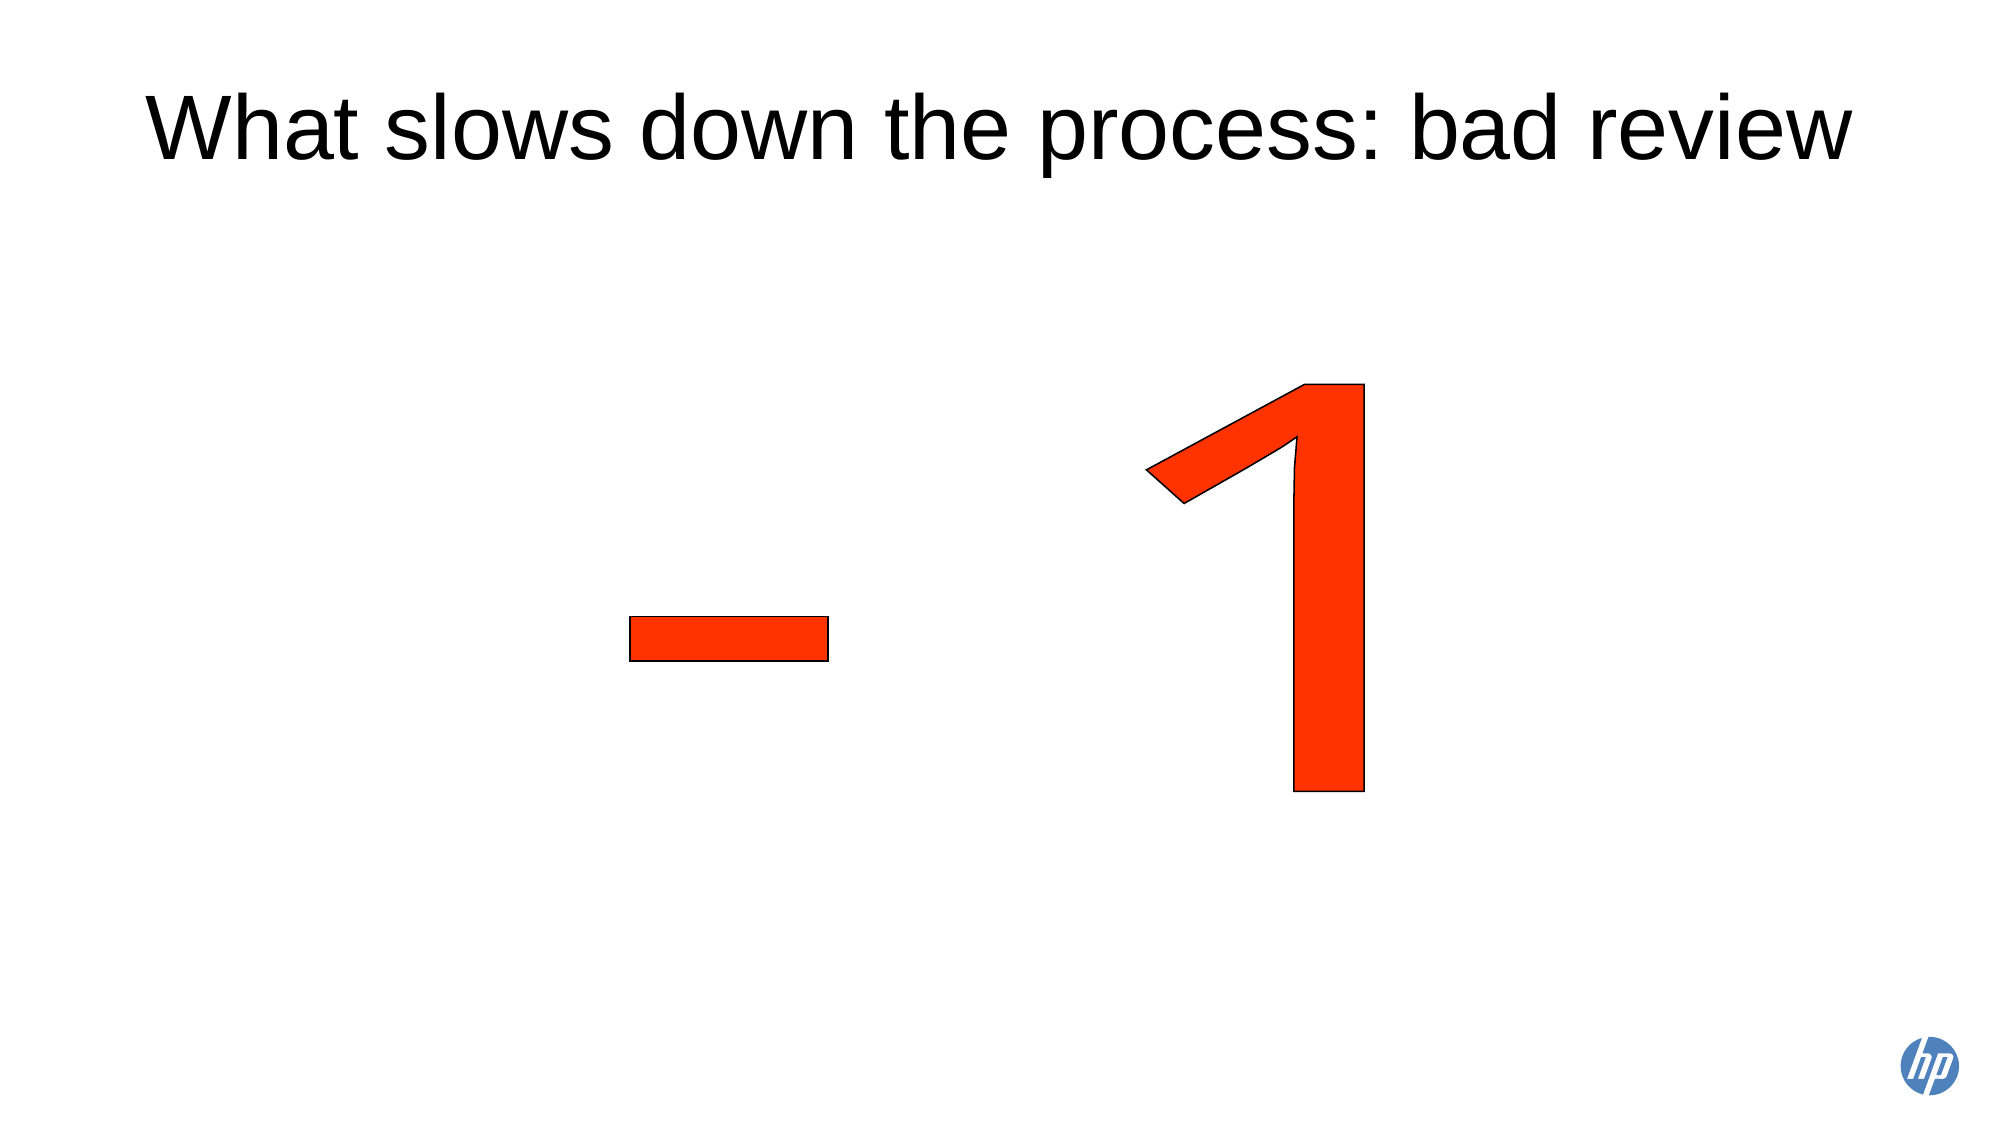

# What slows down the process: bad review
- 1